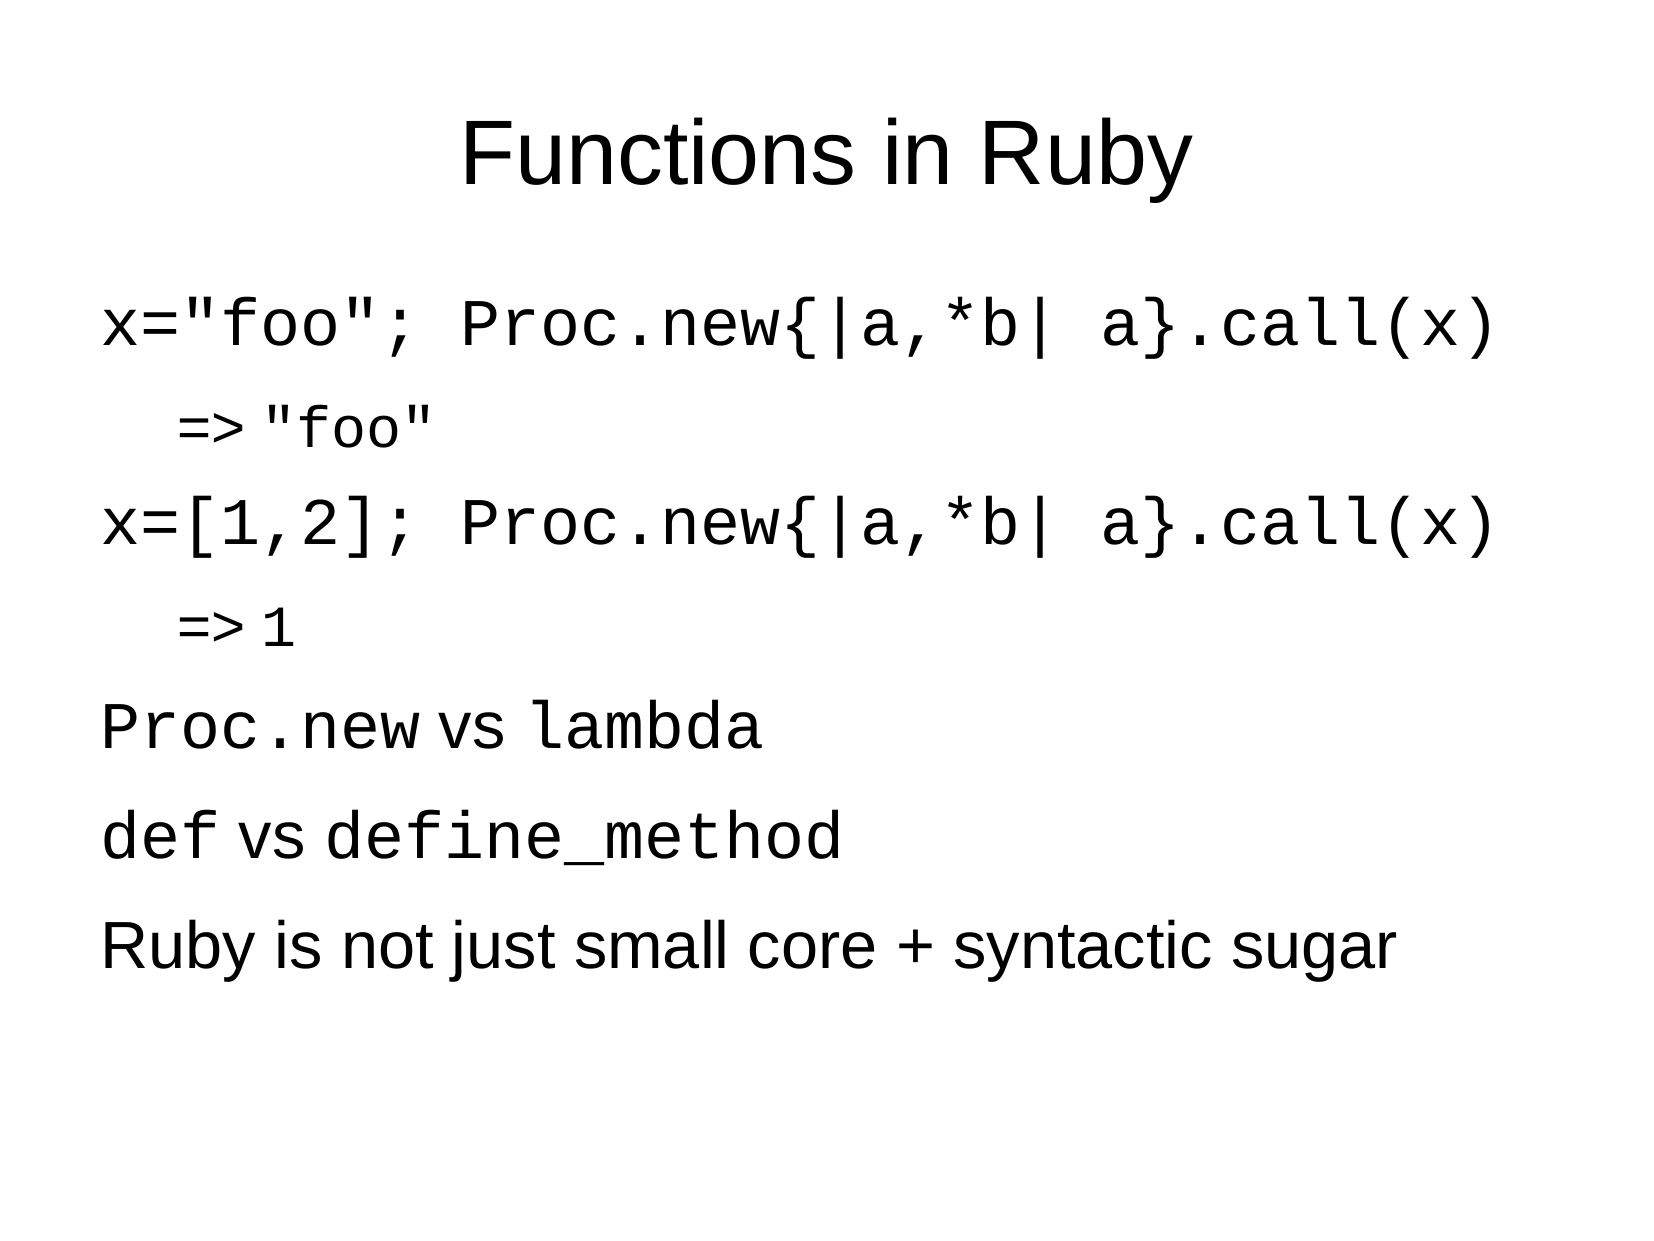

# Functions in Ruby
x="foo"; Proc.new{|a,*b| a}.call(x)
=> "foo"
x=[1,2]; Proc.new{|a,*b| a}.call(x)
=> 1
Proc.new vs lambda
def vs define_method
Ruby is not just small core + syntactic sugar